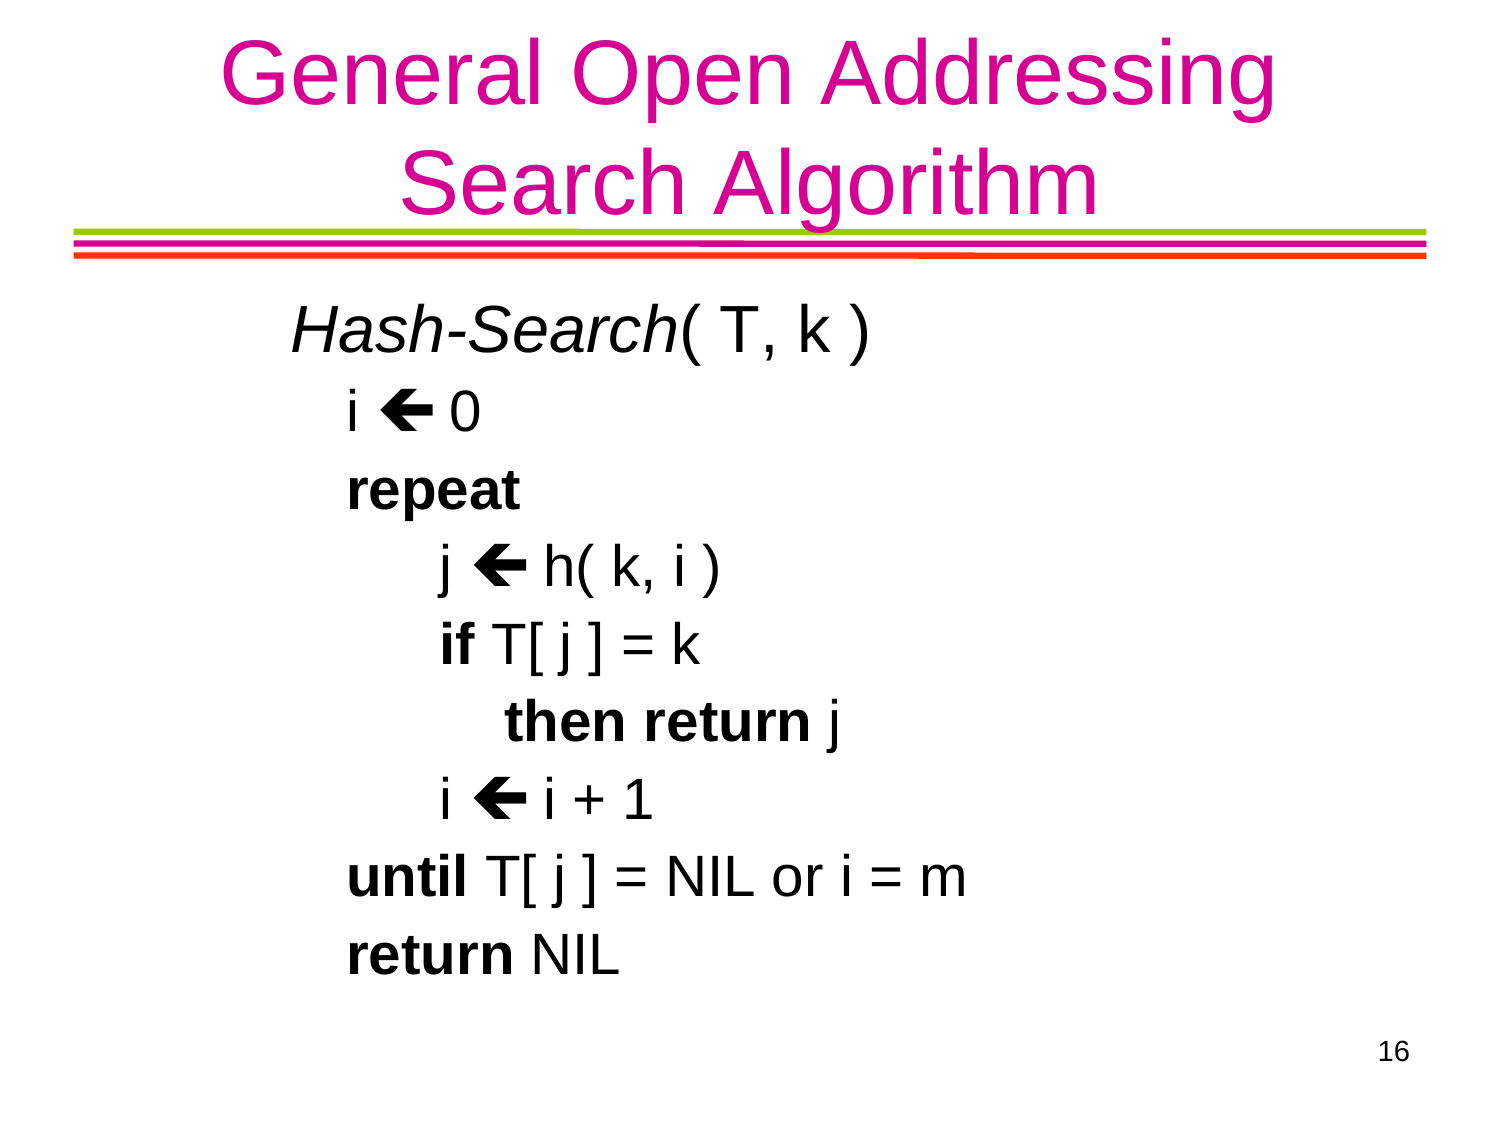

General Open Addressing Search Algorithm
Hash-Search( T, k )
	i  0
	repeat
		j  h( k, i )
		if T[ j ] = k
		 then return j
		i  i + 1
	until T[ j ] = NIL or i = m
	return NIL